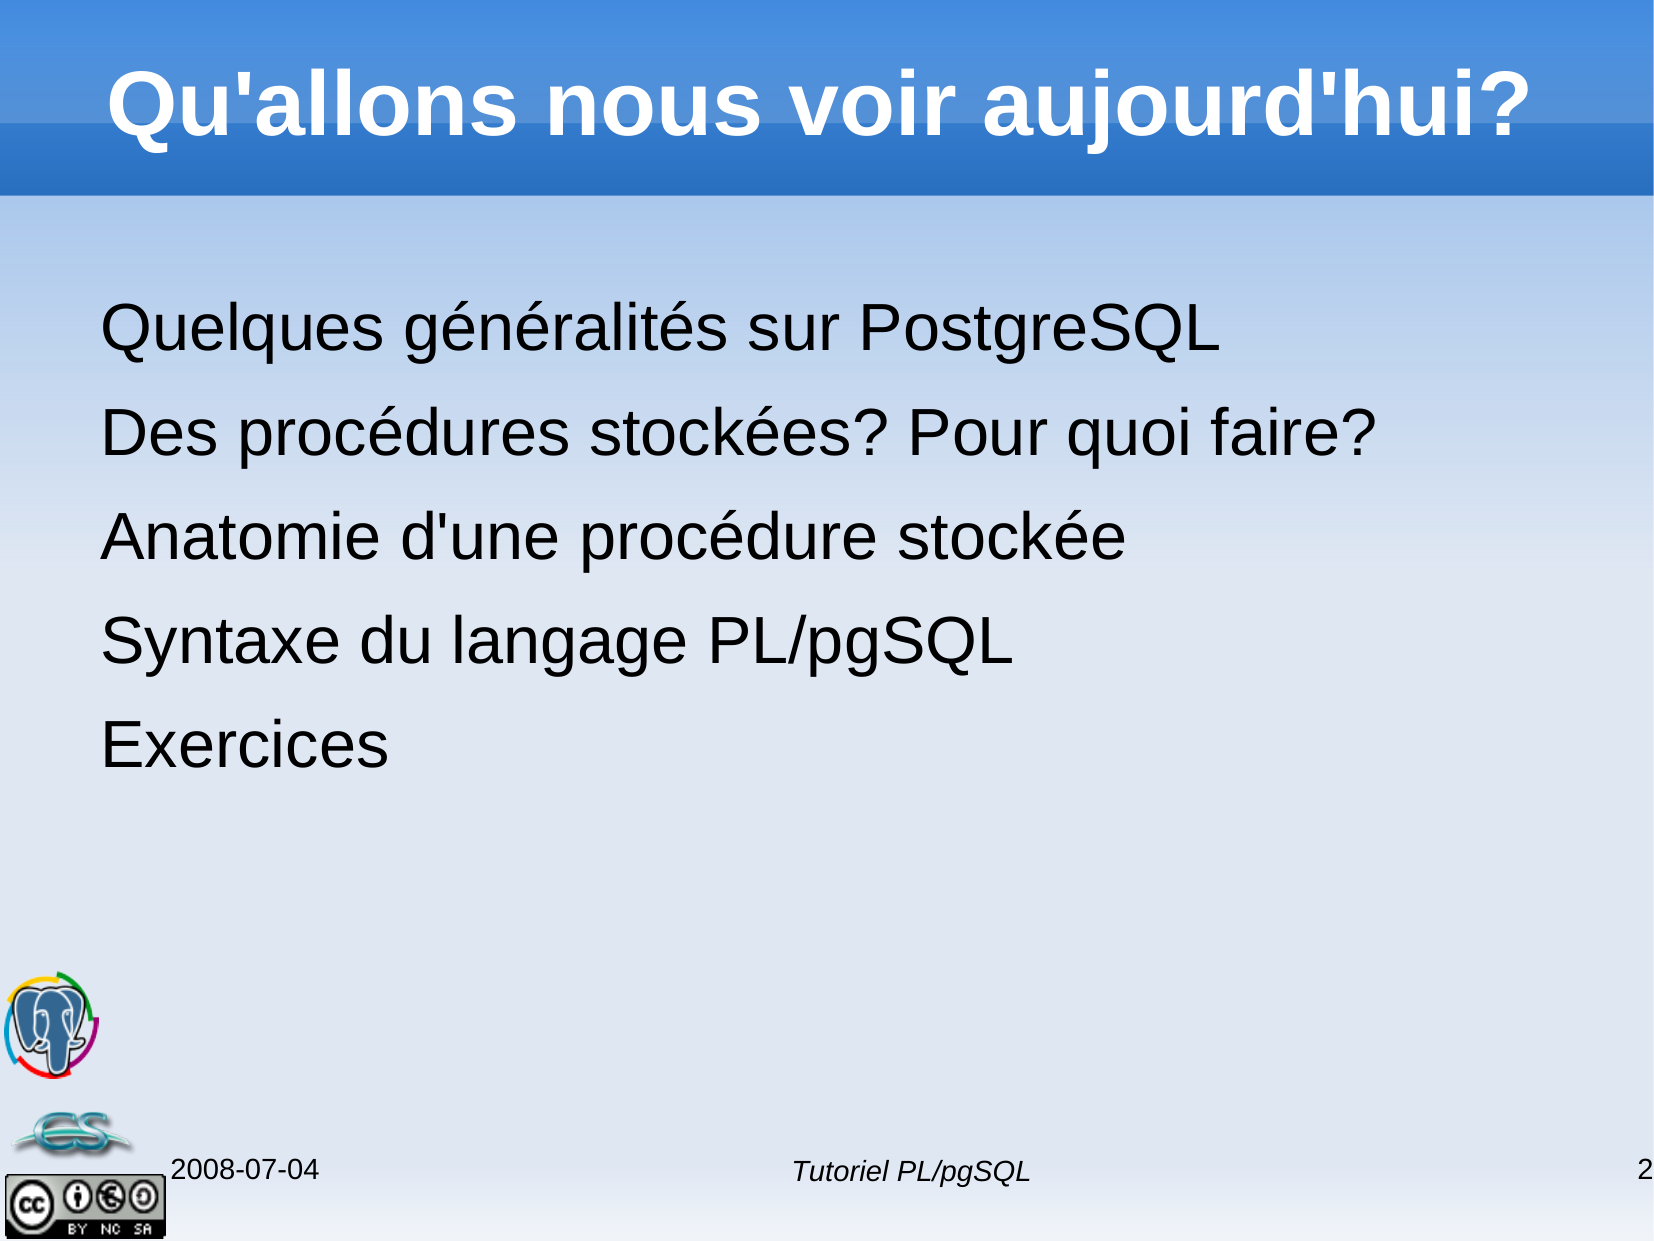

# Qu'allons nous voir aujourd'hui?
Quelques généralités sur PostgreSQL
Des procédures stockées? Pour quoi faire?
Anatomie d'une procédure stockée
Syntaxe du langage PL/pgSQL
Exercices
2008-07-04
2
Tutoriel PL/pgSQL